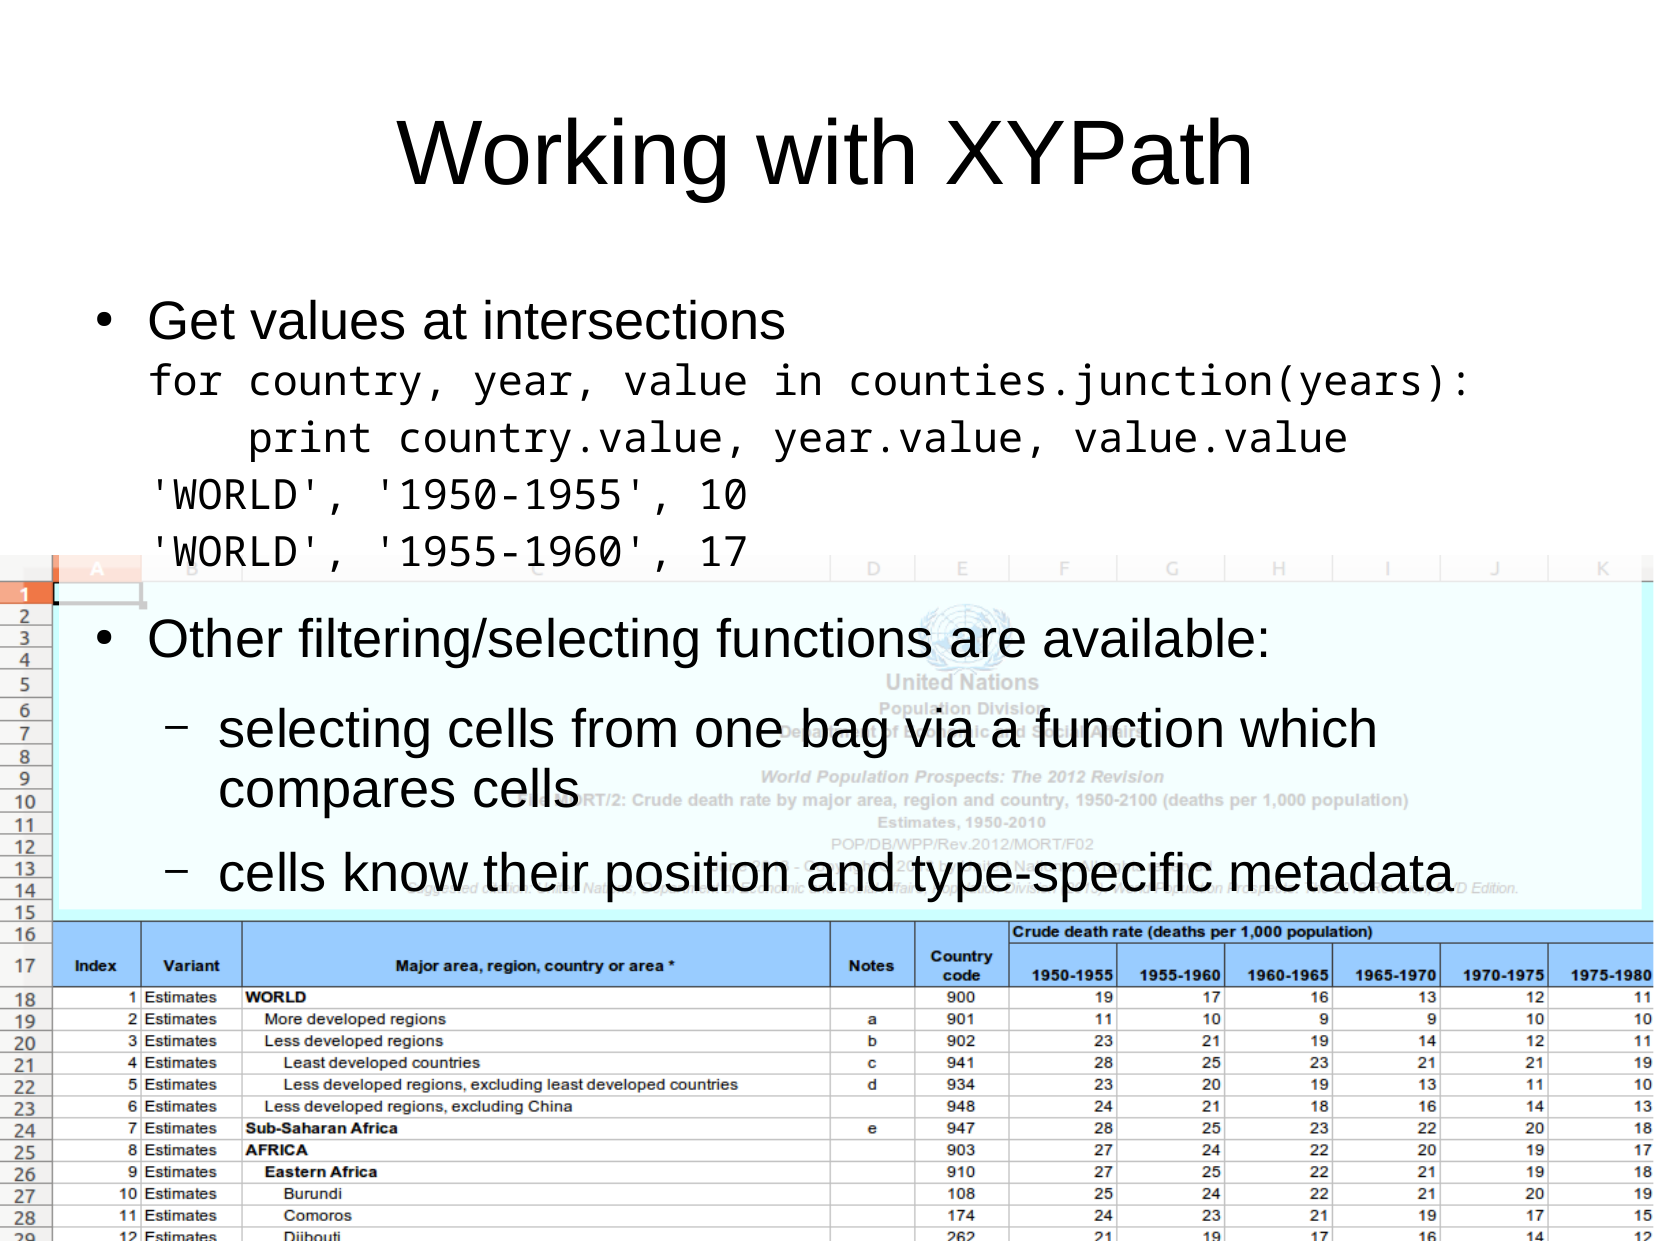

# Working with XYPath
Get values at intersections
for country, year, value in counties.junction(years):
 print country.value, year.value, value.value
'WORLD', '1950-1955', 10
'WORLD', '1955-1960', 17
Other filtering/selecting functions are available:
selecting cells from one bag via a function which compares cells
cells know their position and type-specific metadata